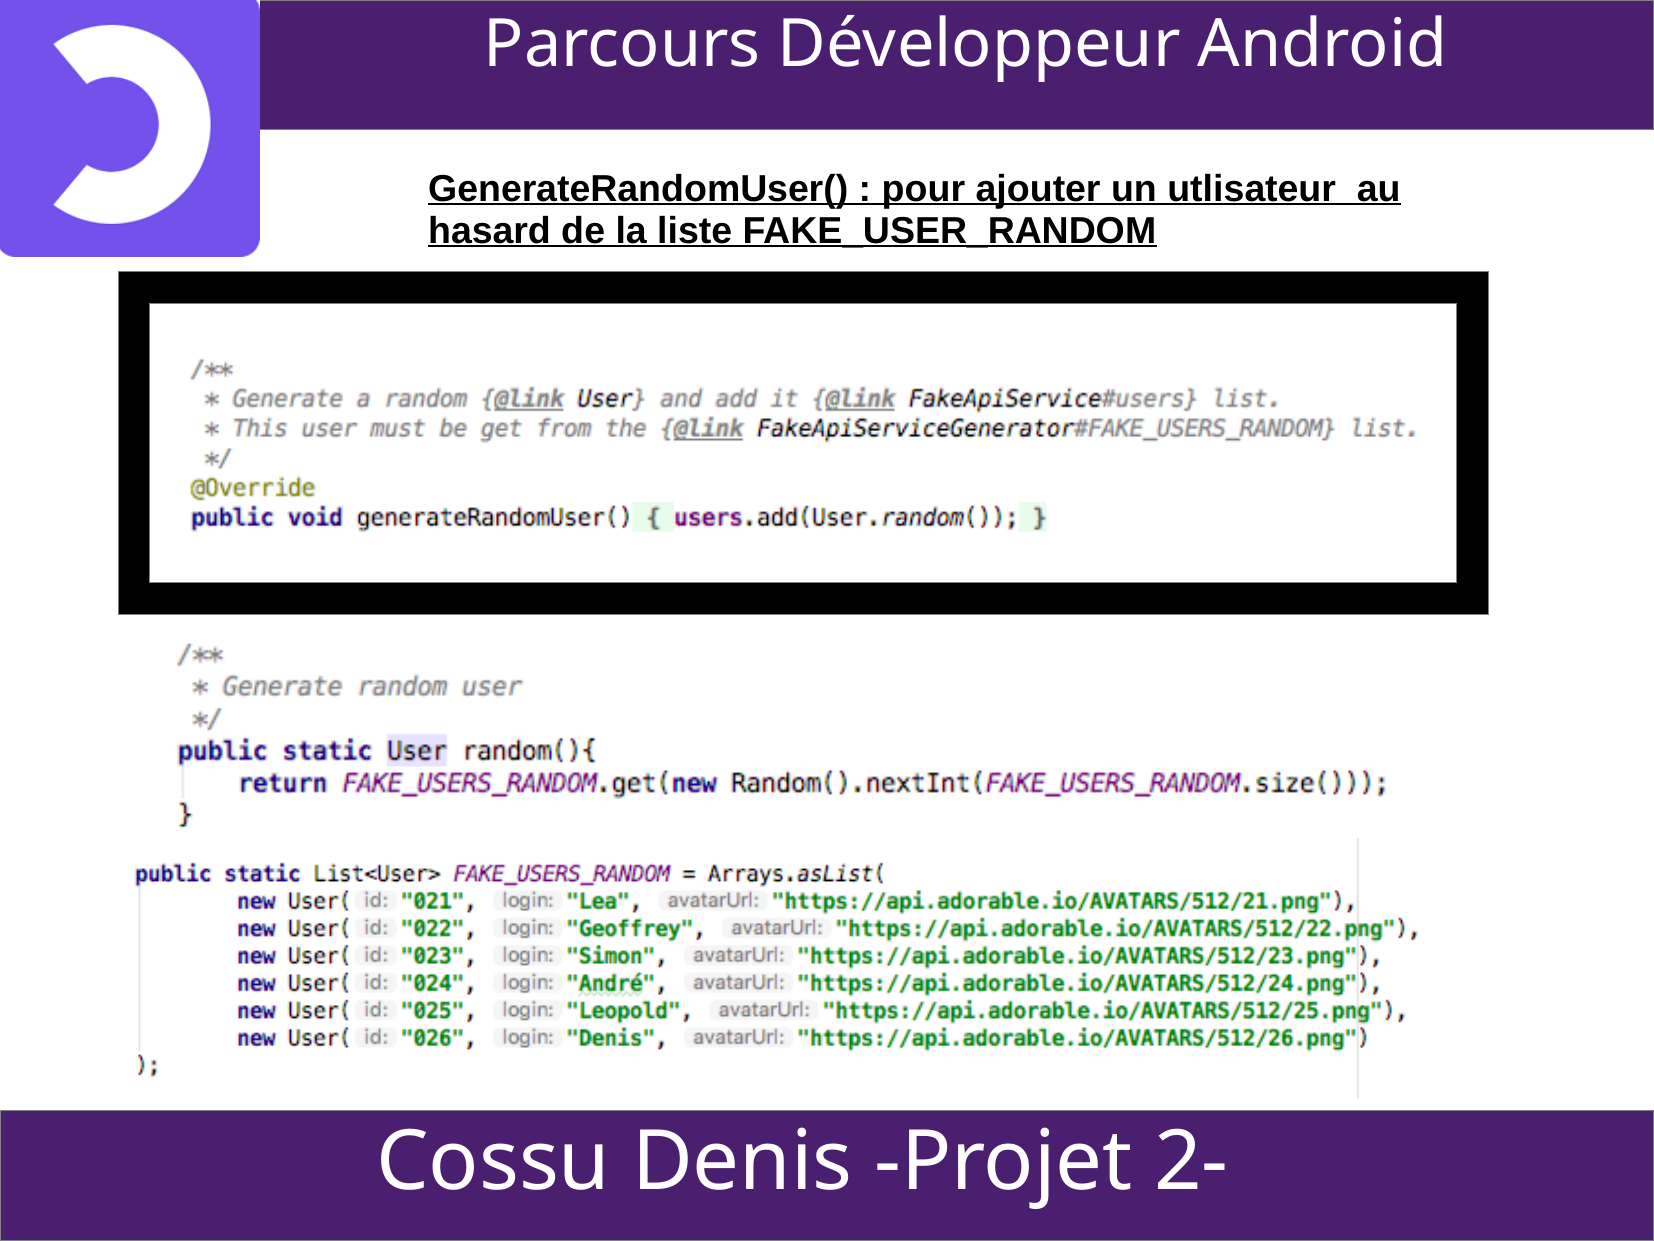

GenerateRandomUser() : pour ajouter un utlisateur au hasard de la liste FAKE_USER_RANDOM